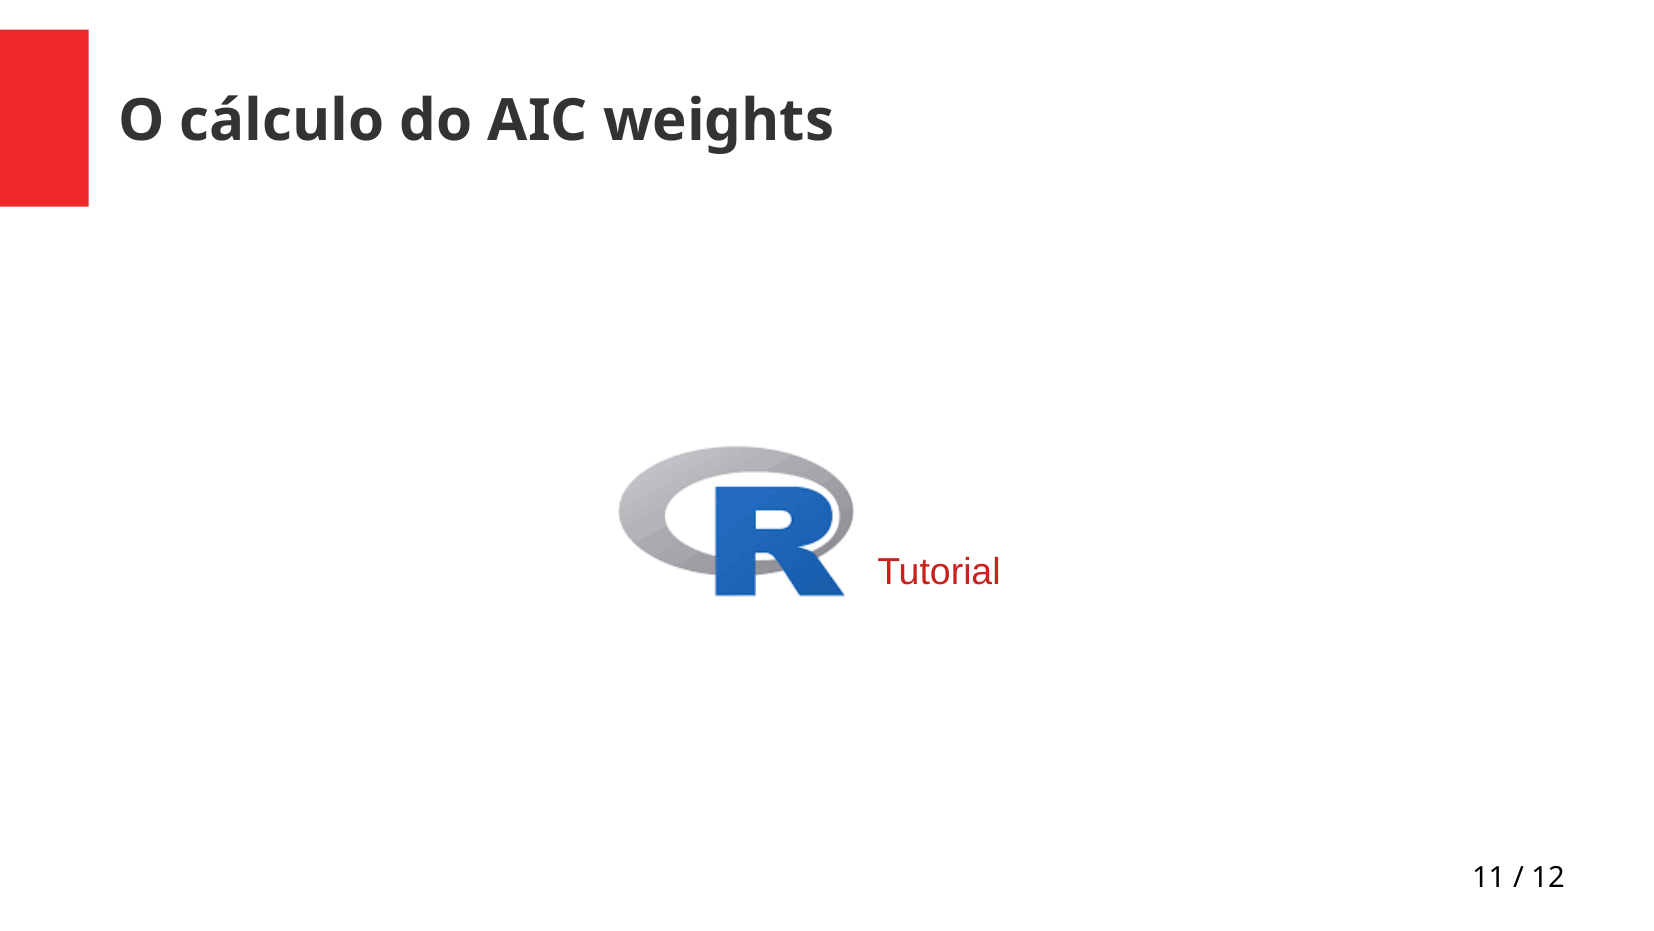

# O cálculo do AIC weights
Tutorial
11